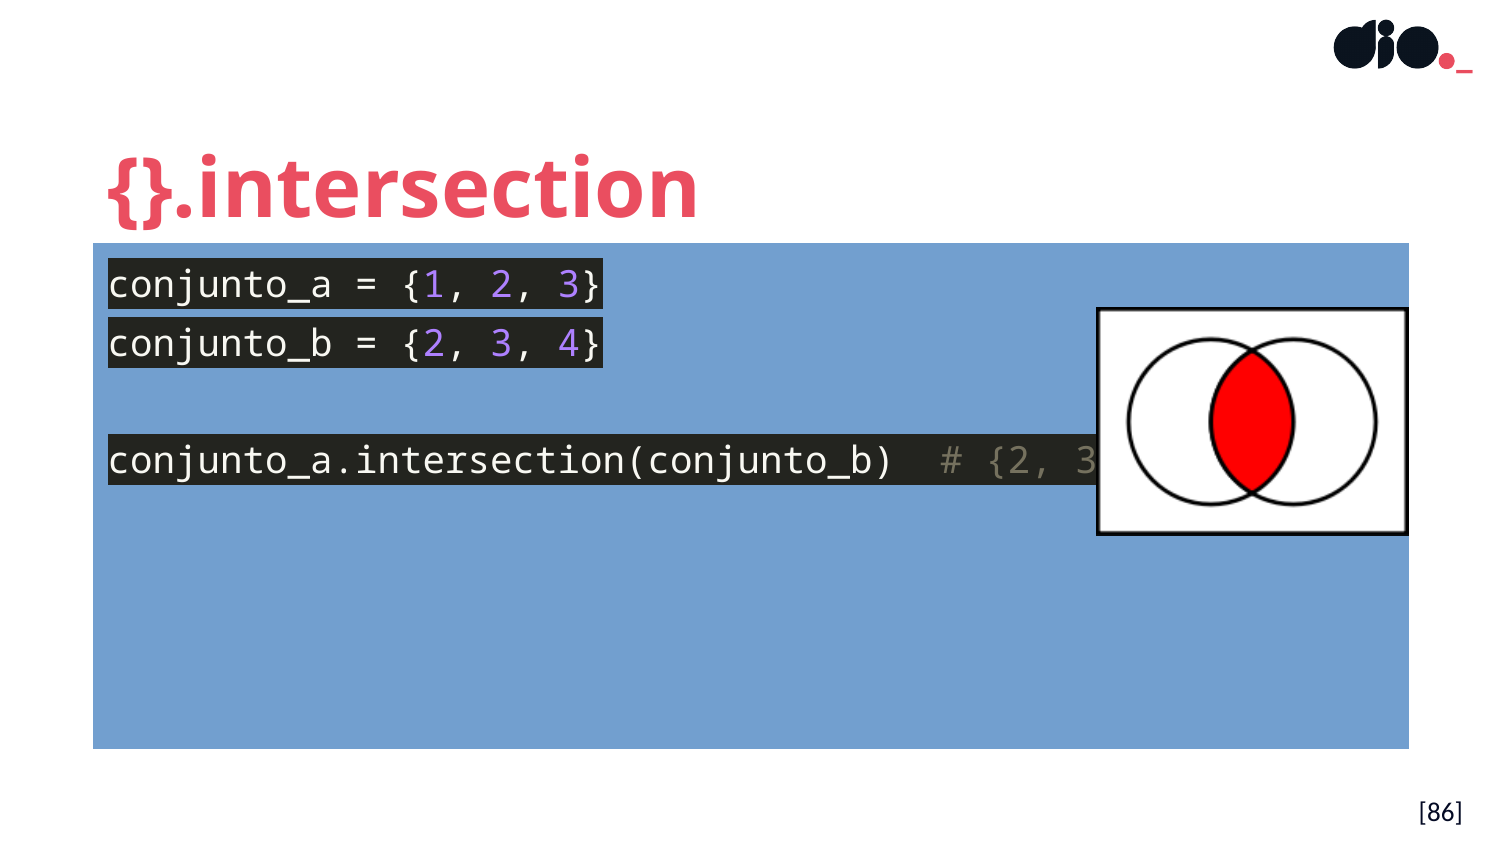

{}.intersection
| conjunto\_a = {1, 2, 3} conjunto\_b = {2, 3, 4} conjunto\_a.intersection(conjunto\_b) # {2, 3} |
| --- |